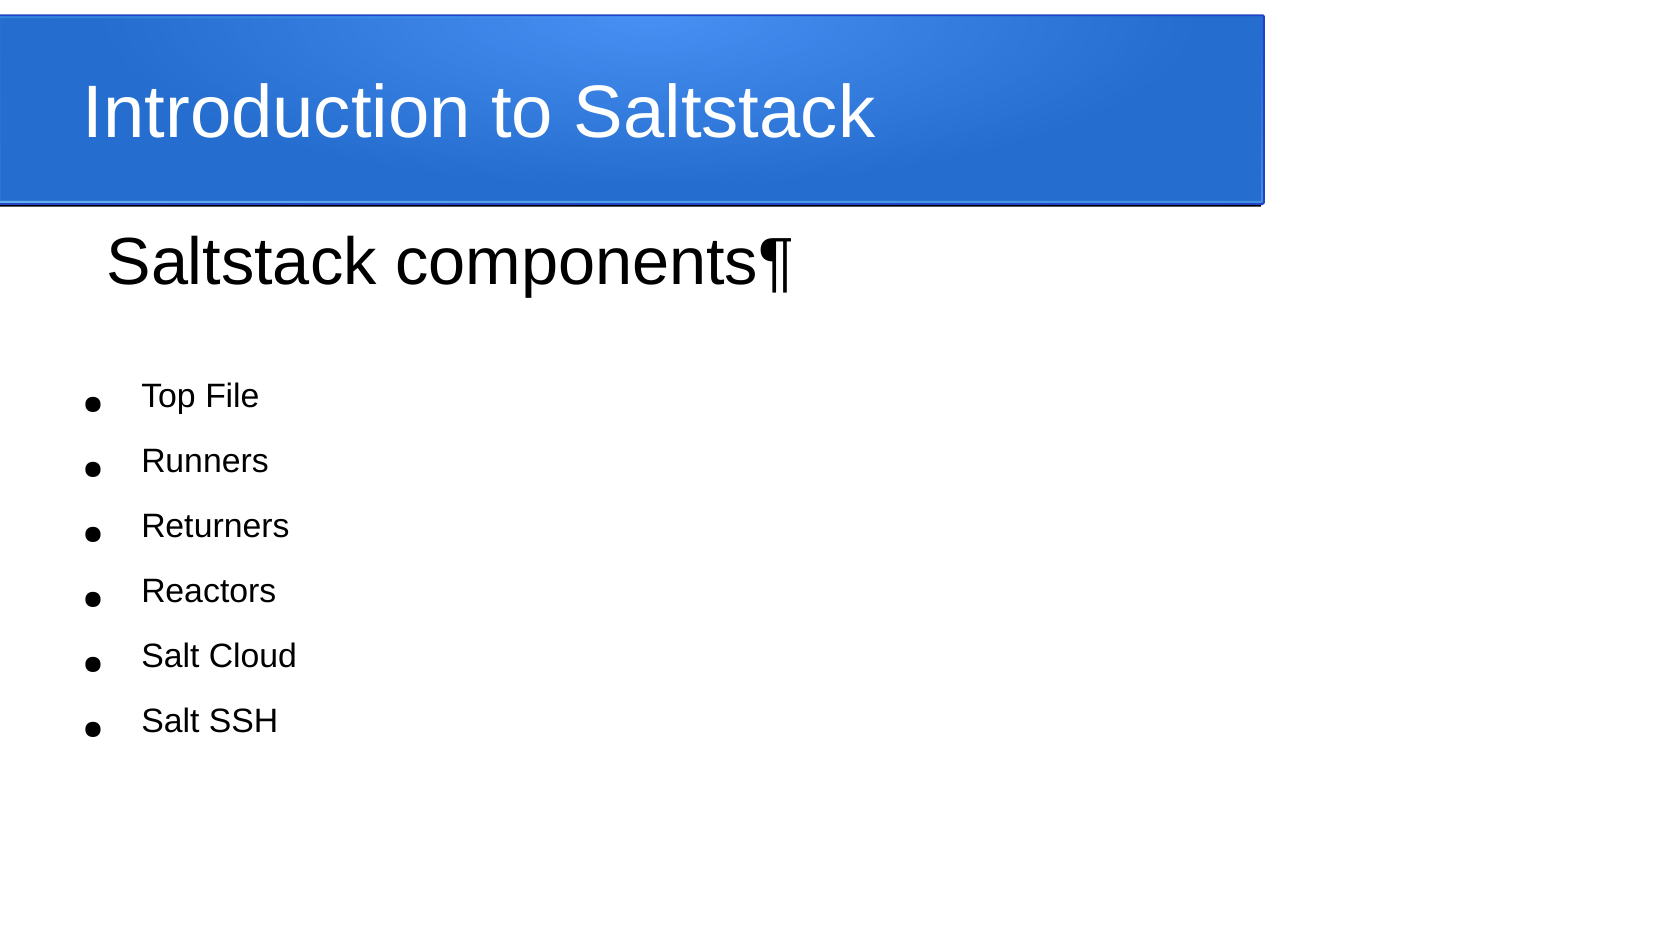

# Introduction to Saltstack
Saltstack components¶
 Top File
 Runners
 Returners
 Reactors
 Salt Cloud
 Salt SSH